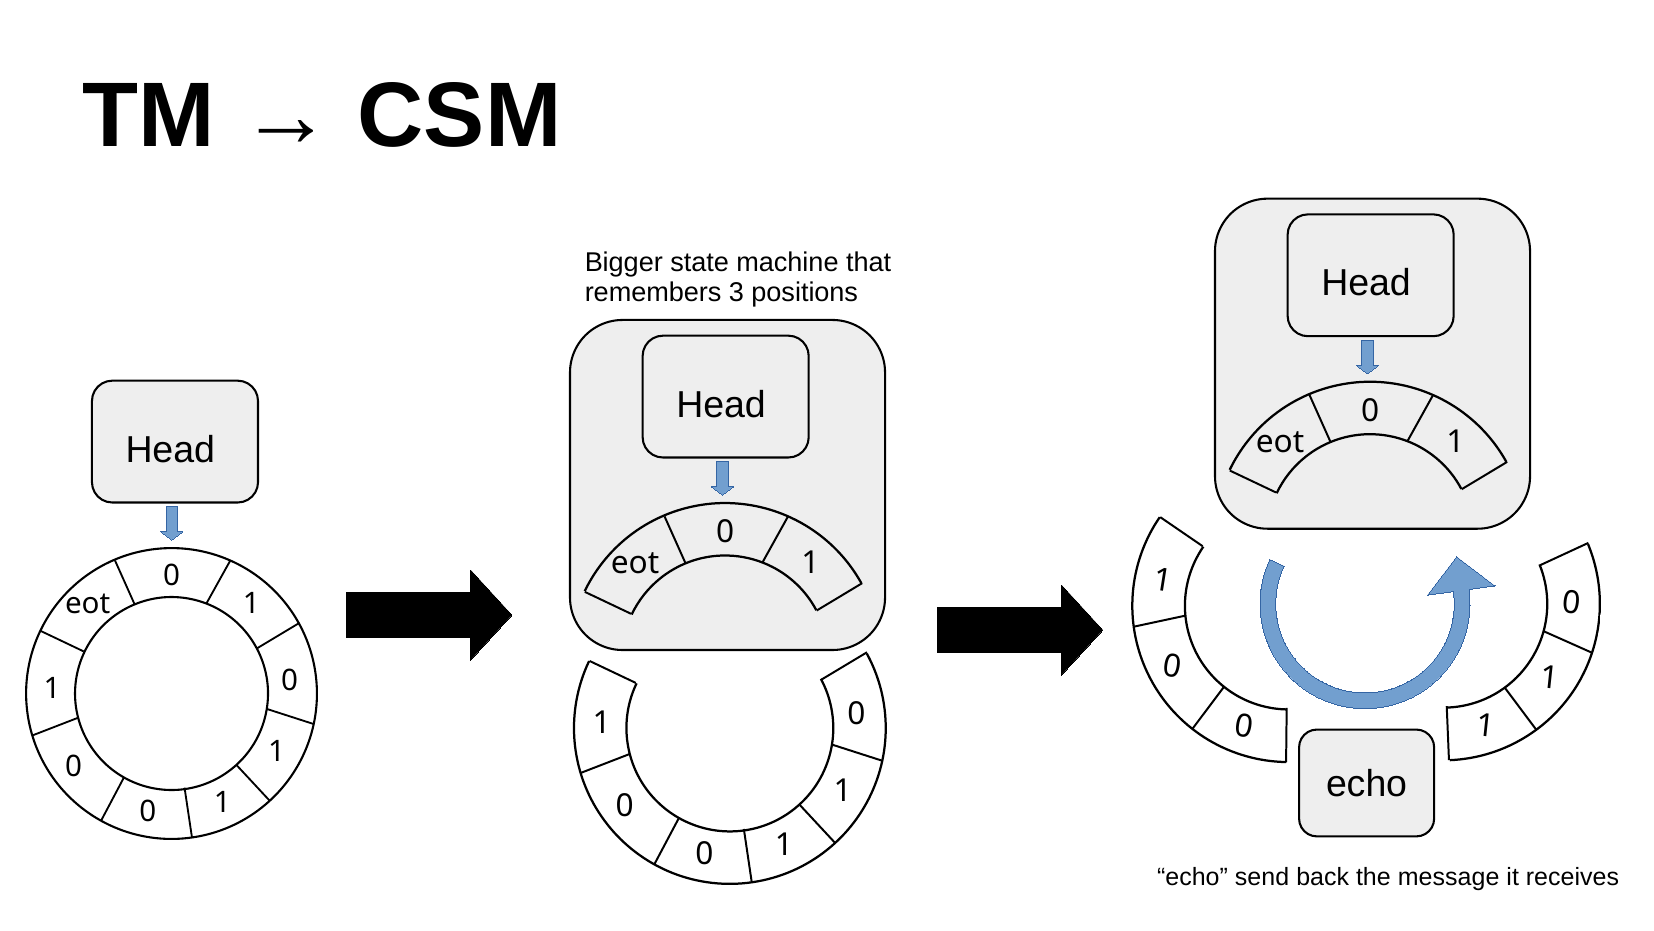

# TM → CSM
Bigger state machine that
remembers 3 positions
Head
Head
Head
echo
“echo” send back the message it receives